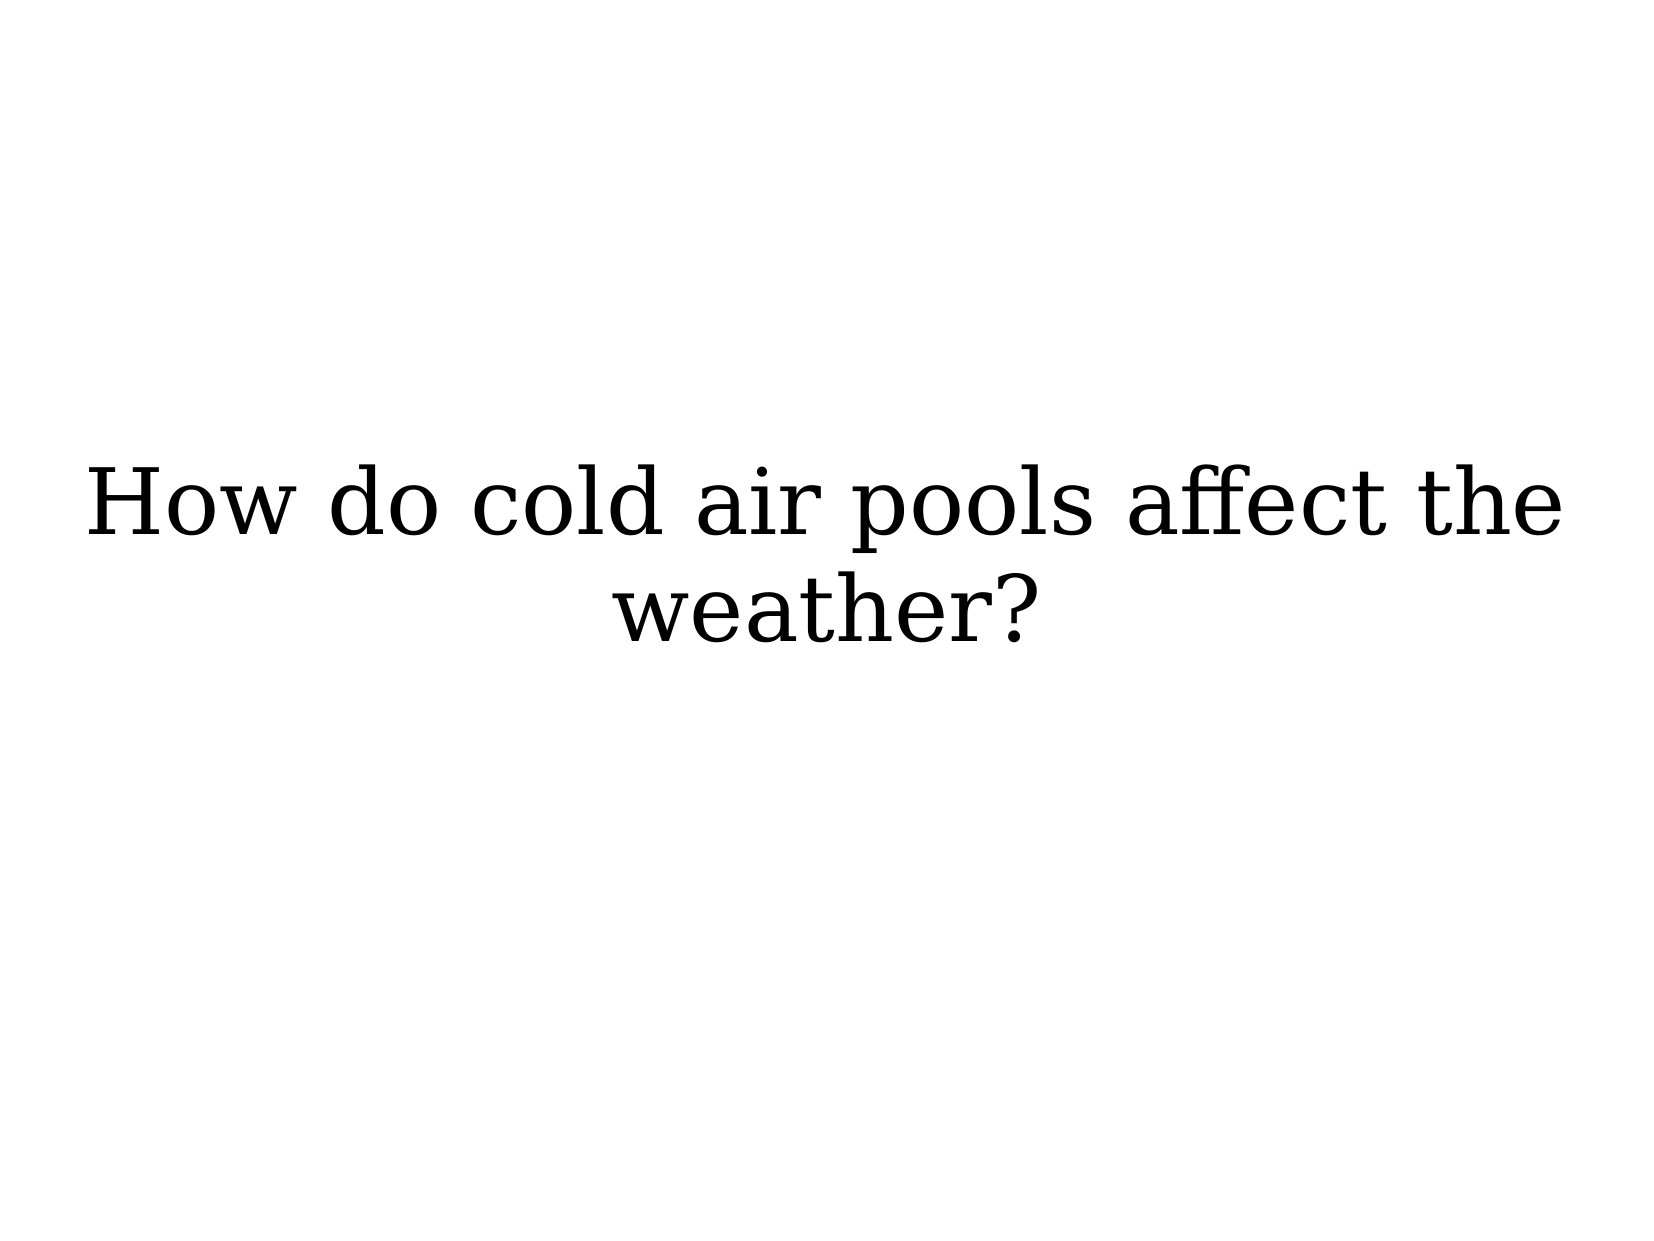

# How do cold air pools affect the weather?